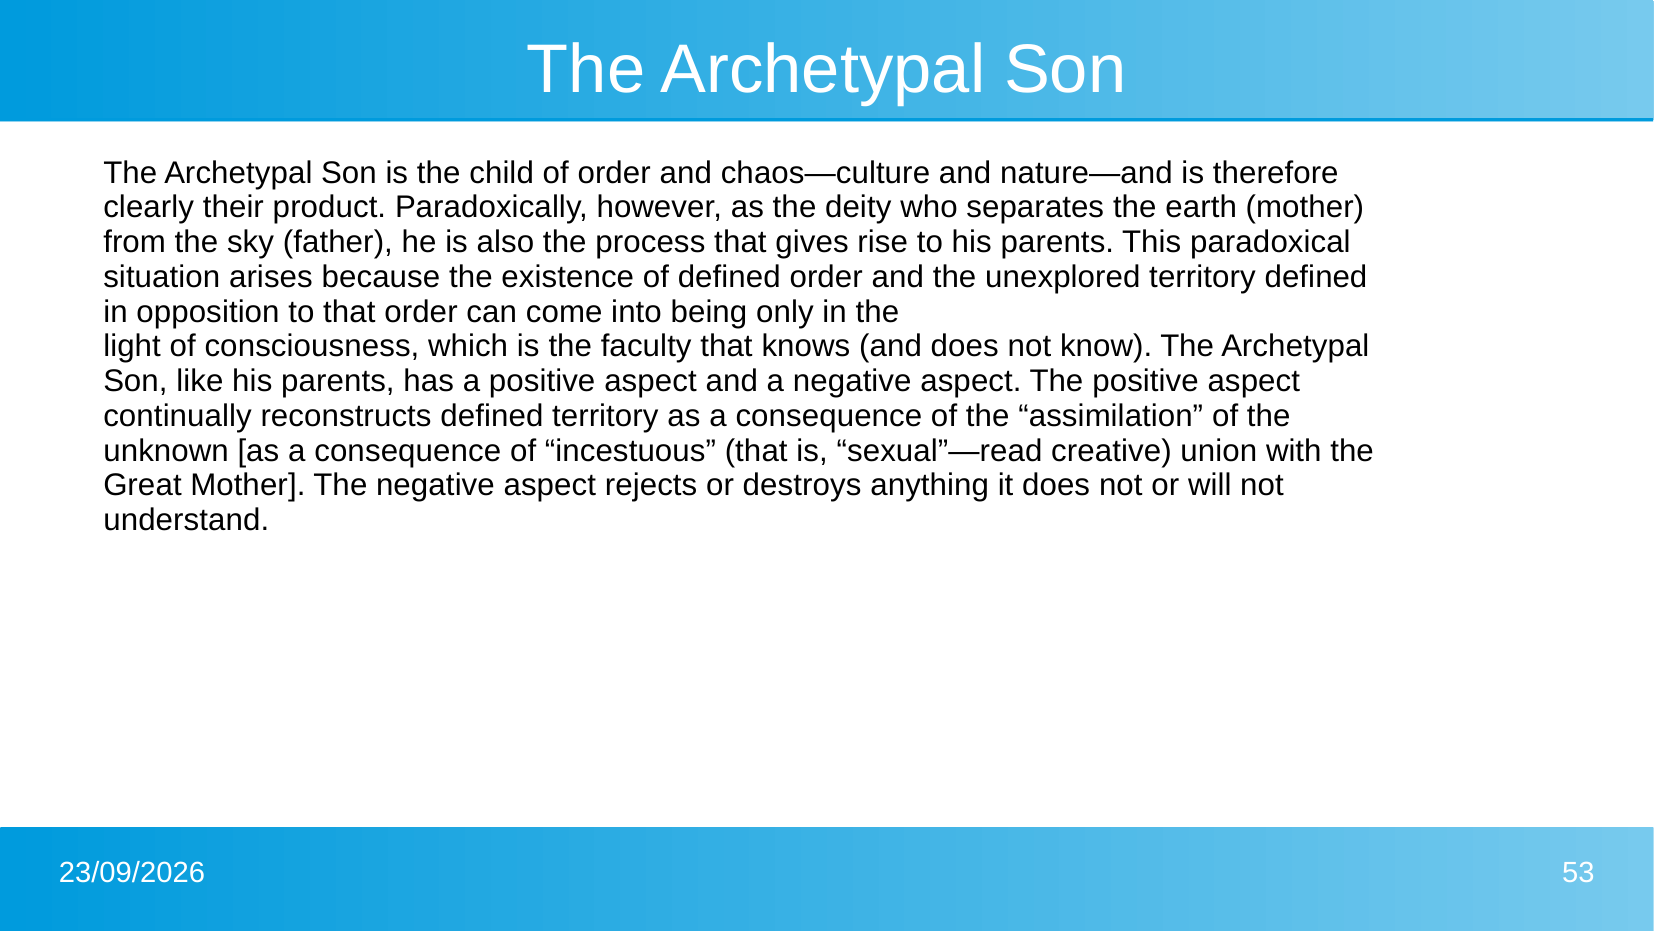

# The Archetypal Son
The Archetypal Son is the child of order and chaos—culture and nature—and is therefore clearly their product. Paradoxically, however, as the deity who separates the earth (mother) from the sky (father), he is also the process that gives rise to his parents. This paradoxical situation arises because the existence of defined order and the unexplored territory defined in opposition to that order can come into being only in the
light of consciousness, which is the faculty that knows (and does not know). The Archetypal Son, like his parents, has a positive aspect and a negative aspect. The positive aspect continually reconstructs defined territory as a consequence of the “assimilation” of the unknown [as a consequence of “incestuous” (that is, “sexual”—read creative) union with the Great Mother]. The negative aspect rejects or destroys anything it does not or will not understand.
53